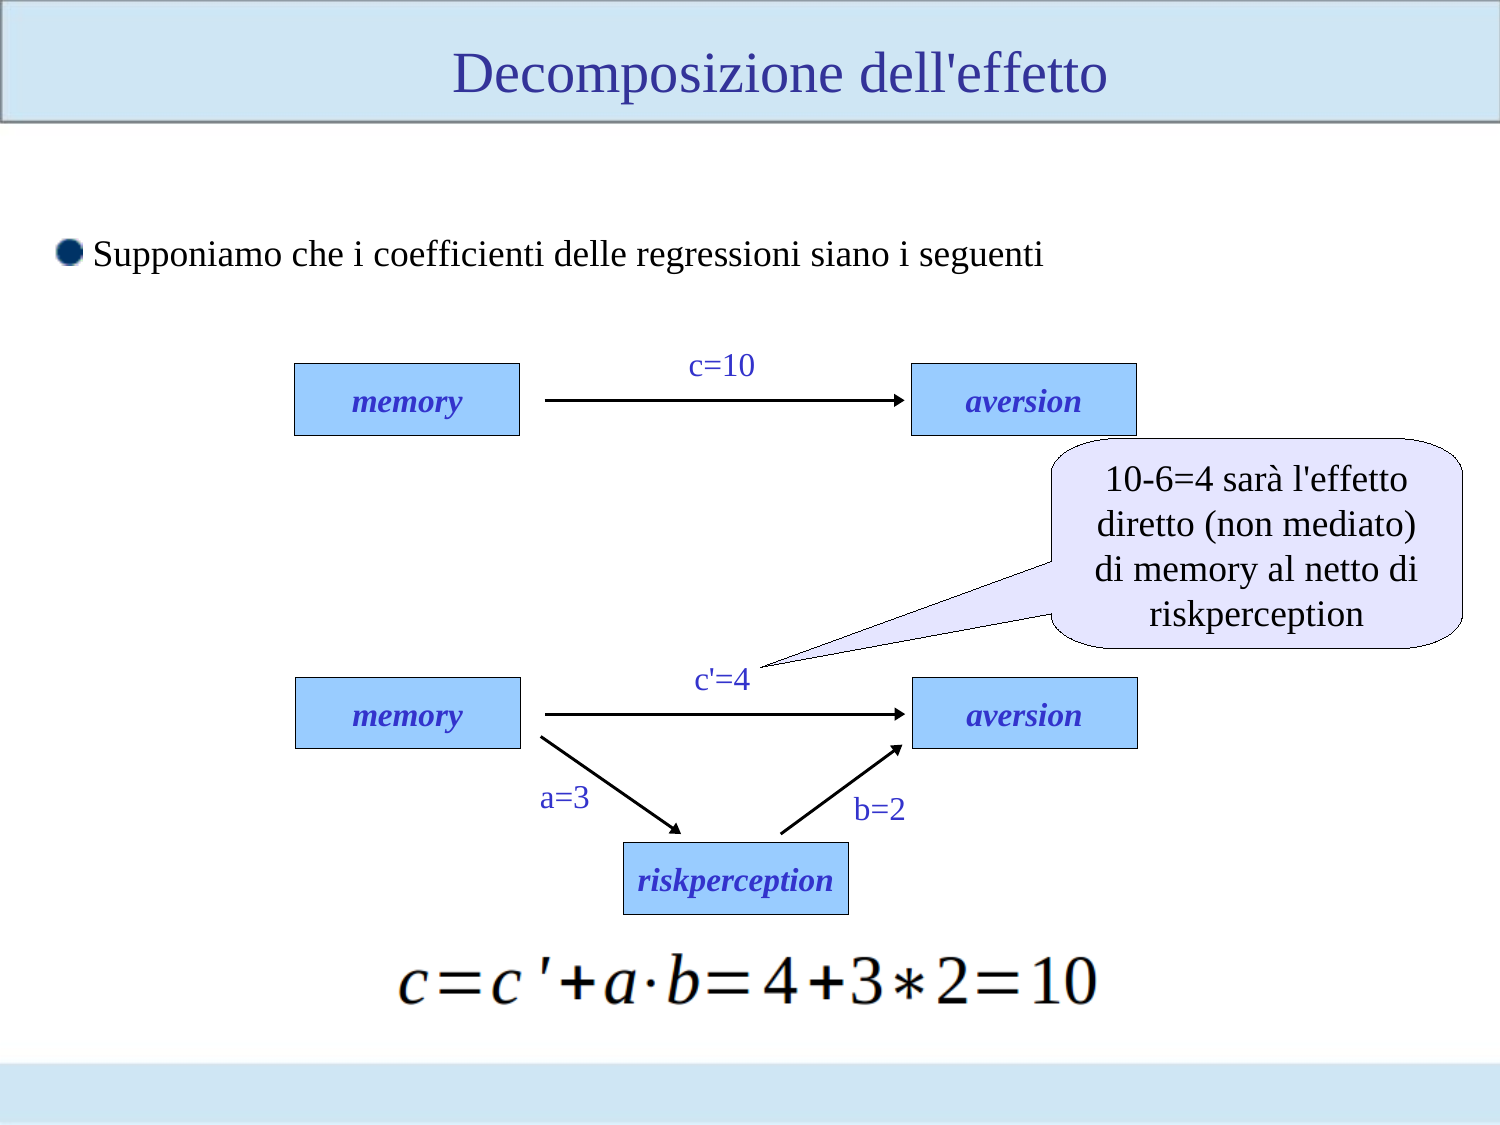

# Decomposizione dell'effetto
 Supponiamo che i coefficienti delle regressioni siano i seguenti
c=10
memory
aversion
10-6=4 sarà l'effetto diretto (non mediato) di memory al netto di riskperception
c'=4
memory
aversion
a=3
b=2
riskperception